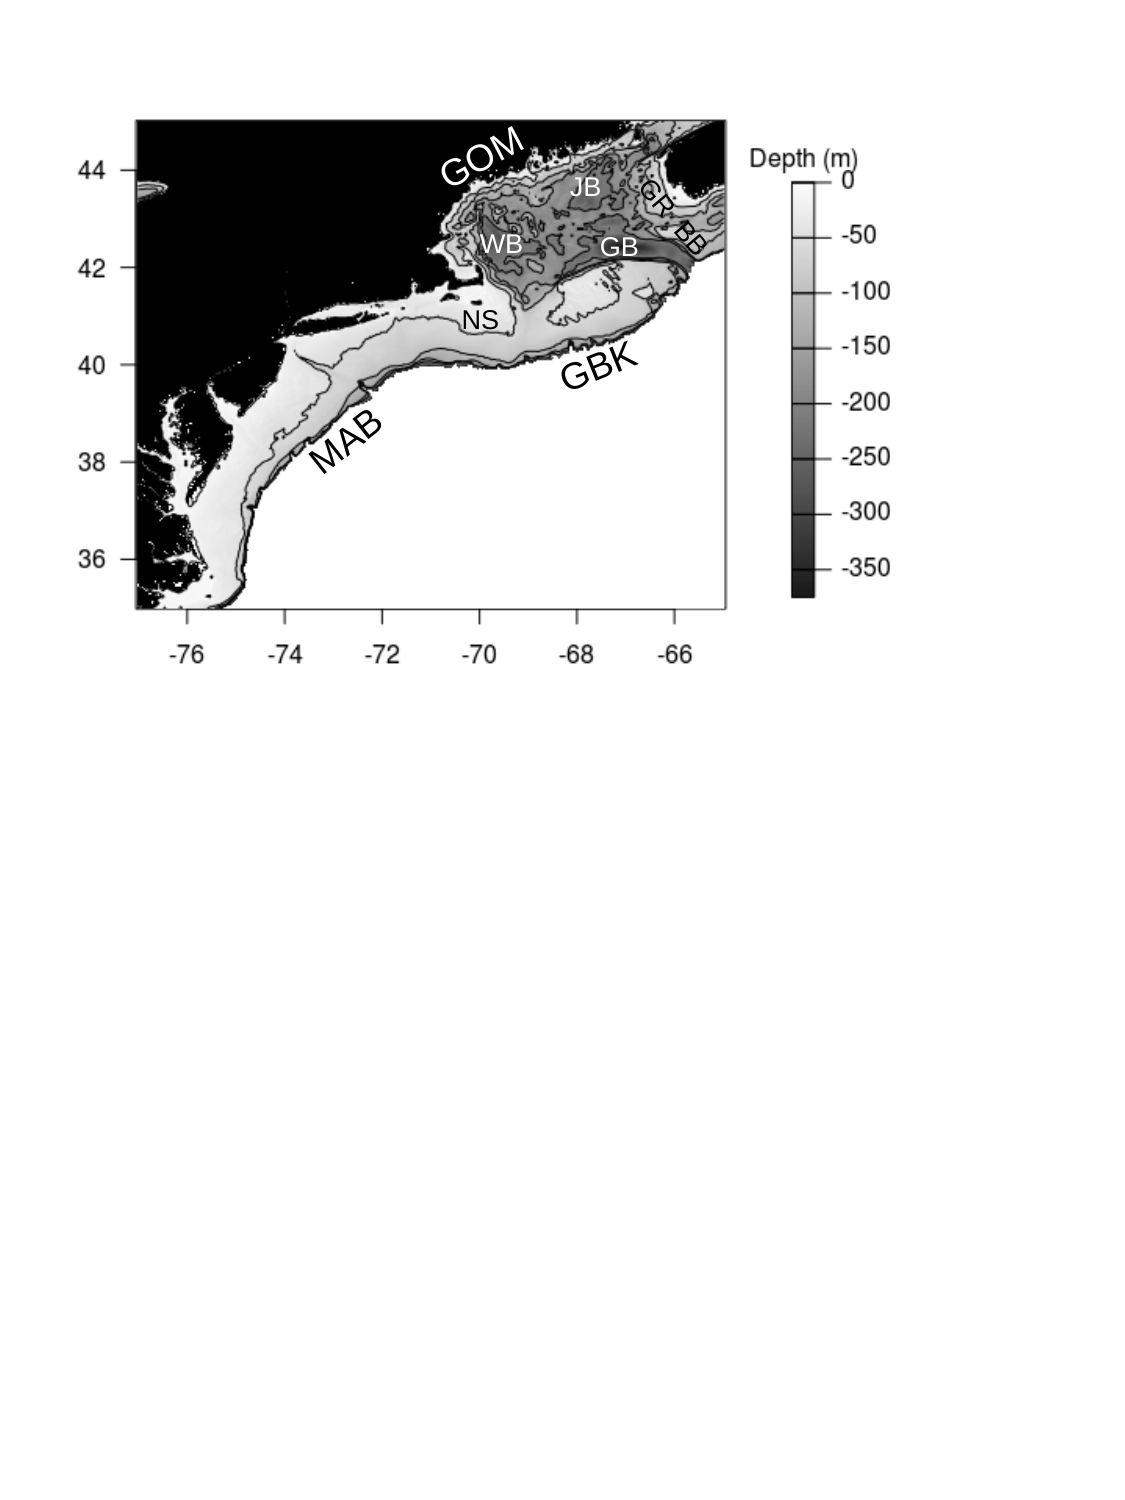

GOM
JB
GR BB
WB
GB
NS
GBK
MAB